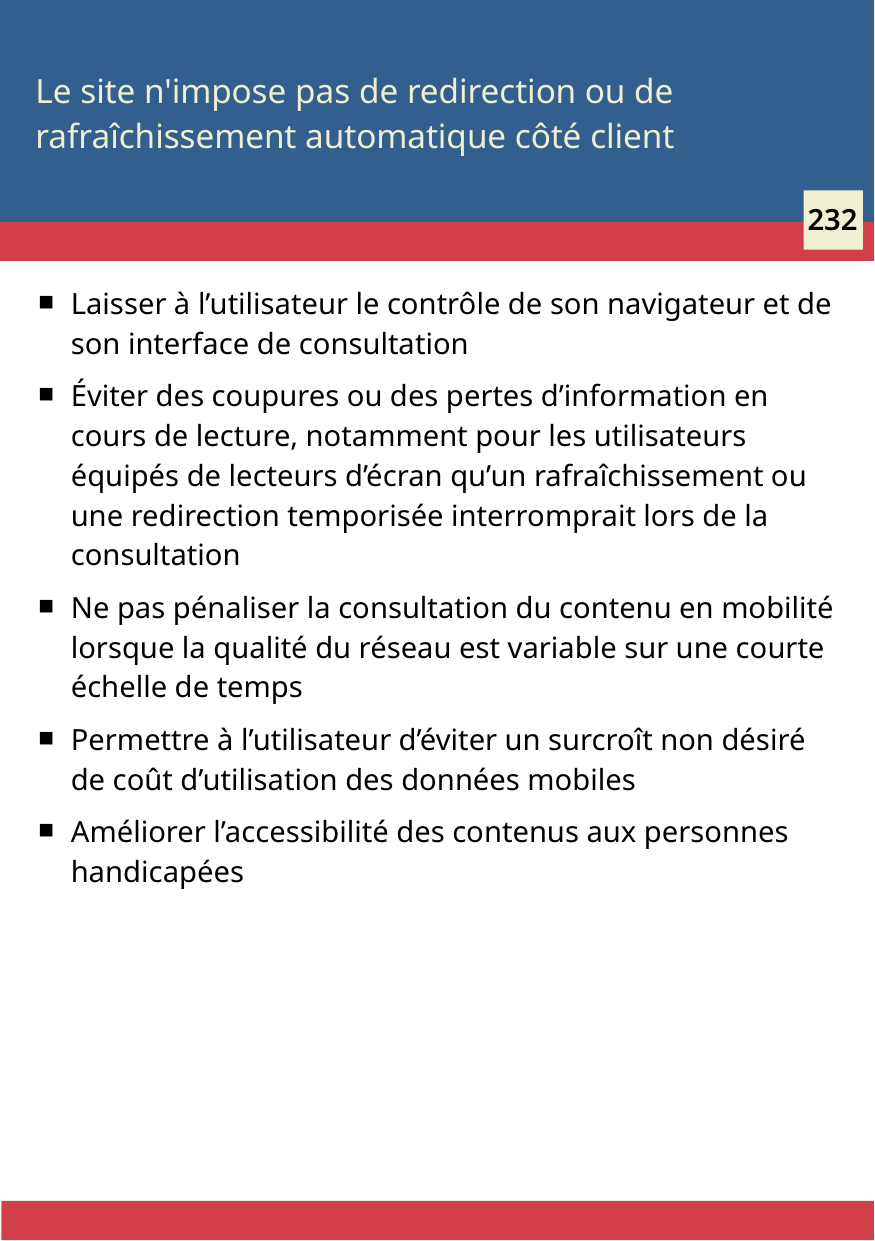

# Le site n'impose pas de redirection ou de rafraîchissement automatique côté client
232
Laisser à l’utilisateur le contrôle de son navigateur et de son interface de consultation
Éviter des coupures ou des pertes d’information en cours de lecture, notamment pour les utilisateurs équipés de lecteurs d’écran qu’un rafraîchissement ou une redirection temporisée interromprait lors de la consultation
Ne pas pénaliser la consultation du contenu en mobilité lorsque la qualité du réseau est variable sur une courte échelle de temps
Permettre à l’utilisateur d’éviter un surcroît non désiré de coût d’utilisation des données mobiles
Améliorer l’accessibilité des contenus aux personnes handicapées